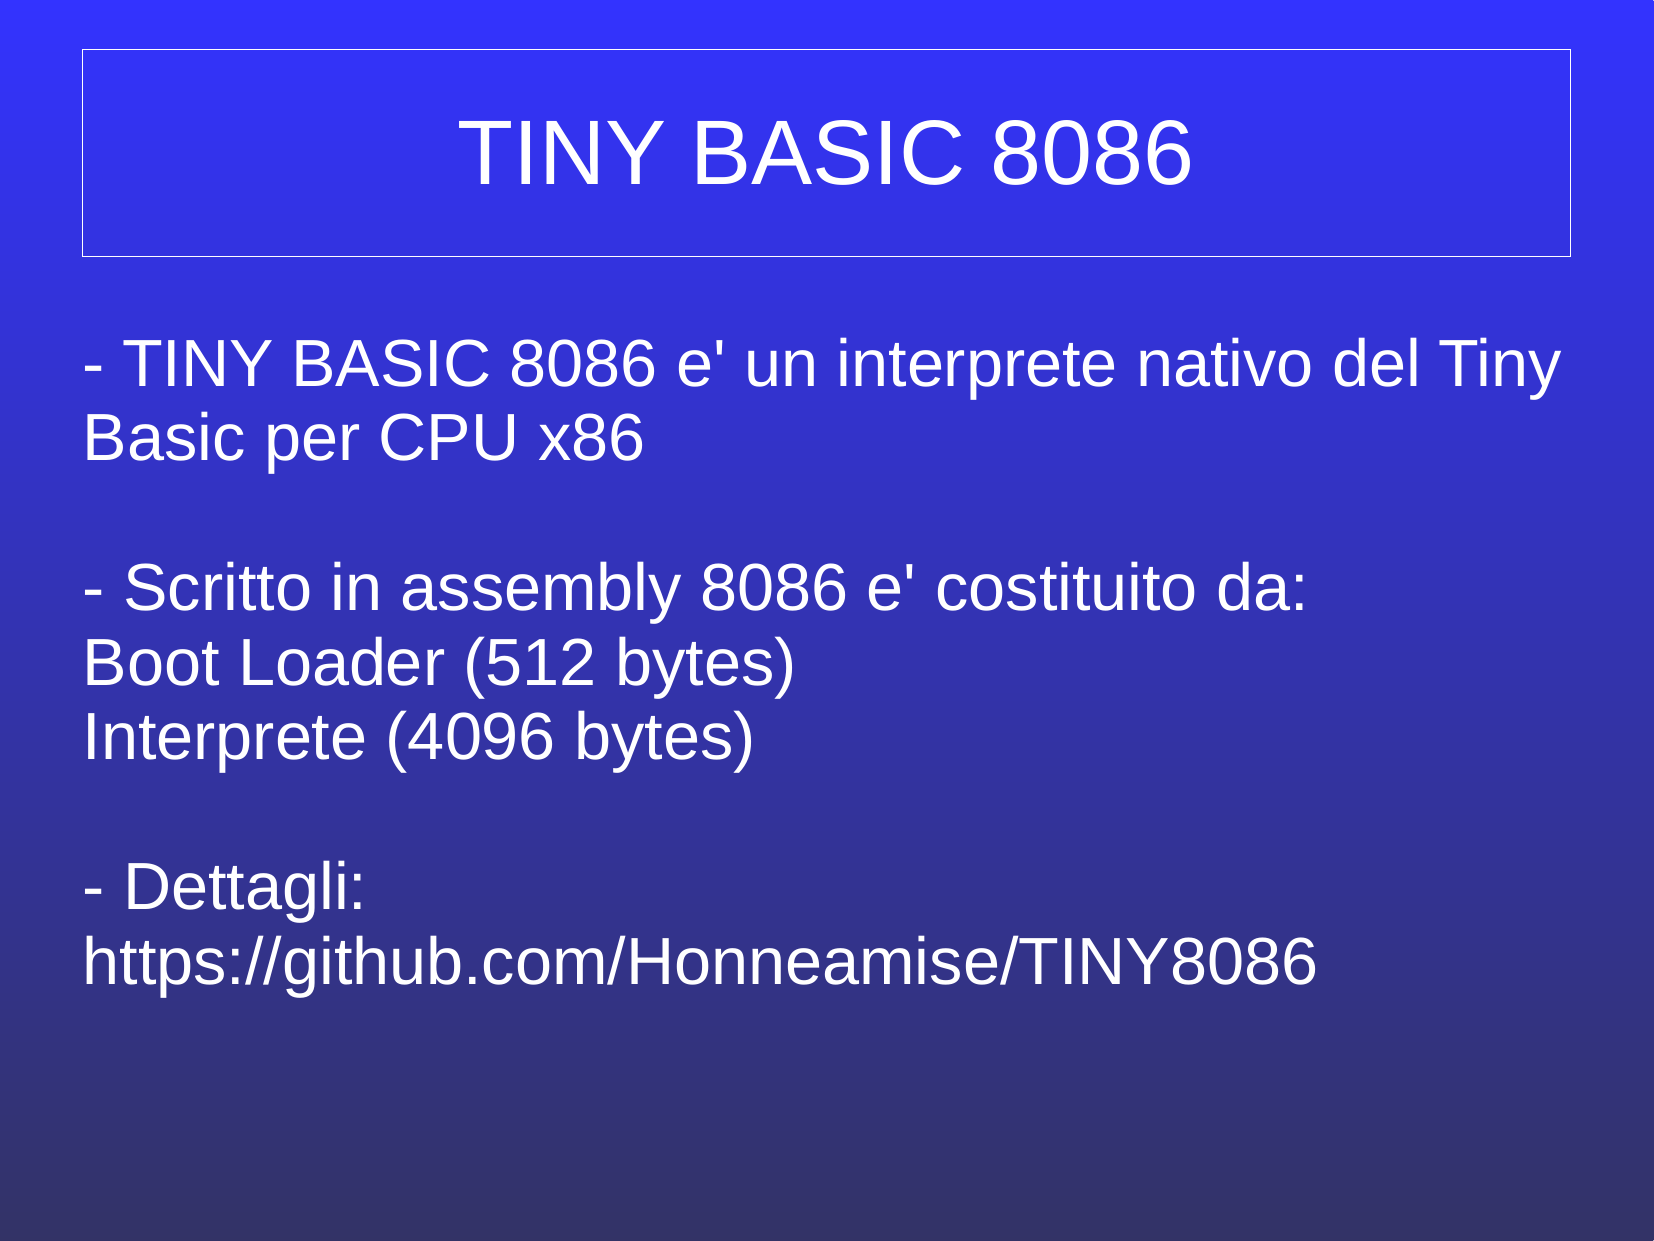

# TINY BASIC 8086
- TINY BASIC 8086 e' un interprete nativo del Tiny Basic per CPU x86
- Scritto in assembly 8086 e' costituito da:
Boot Loader (512 bytes)
Interprete (4096 bytes)
- Dettagli:
https://github.com/Honneamise/TINY8086